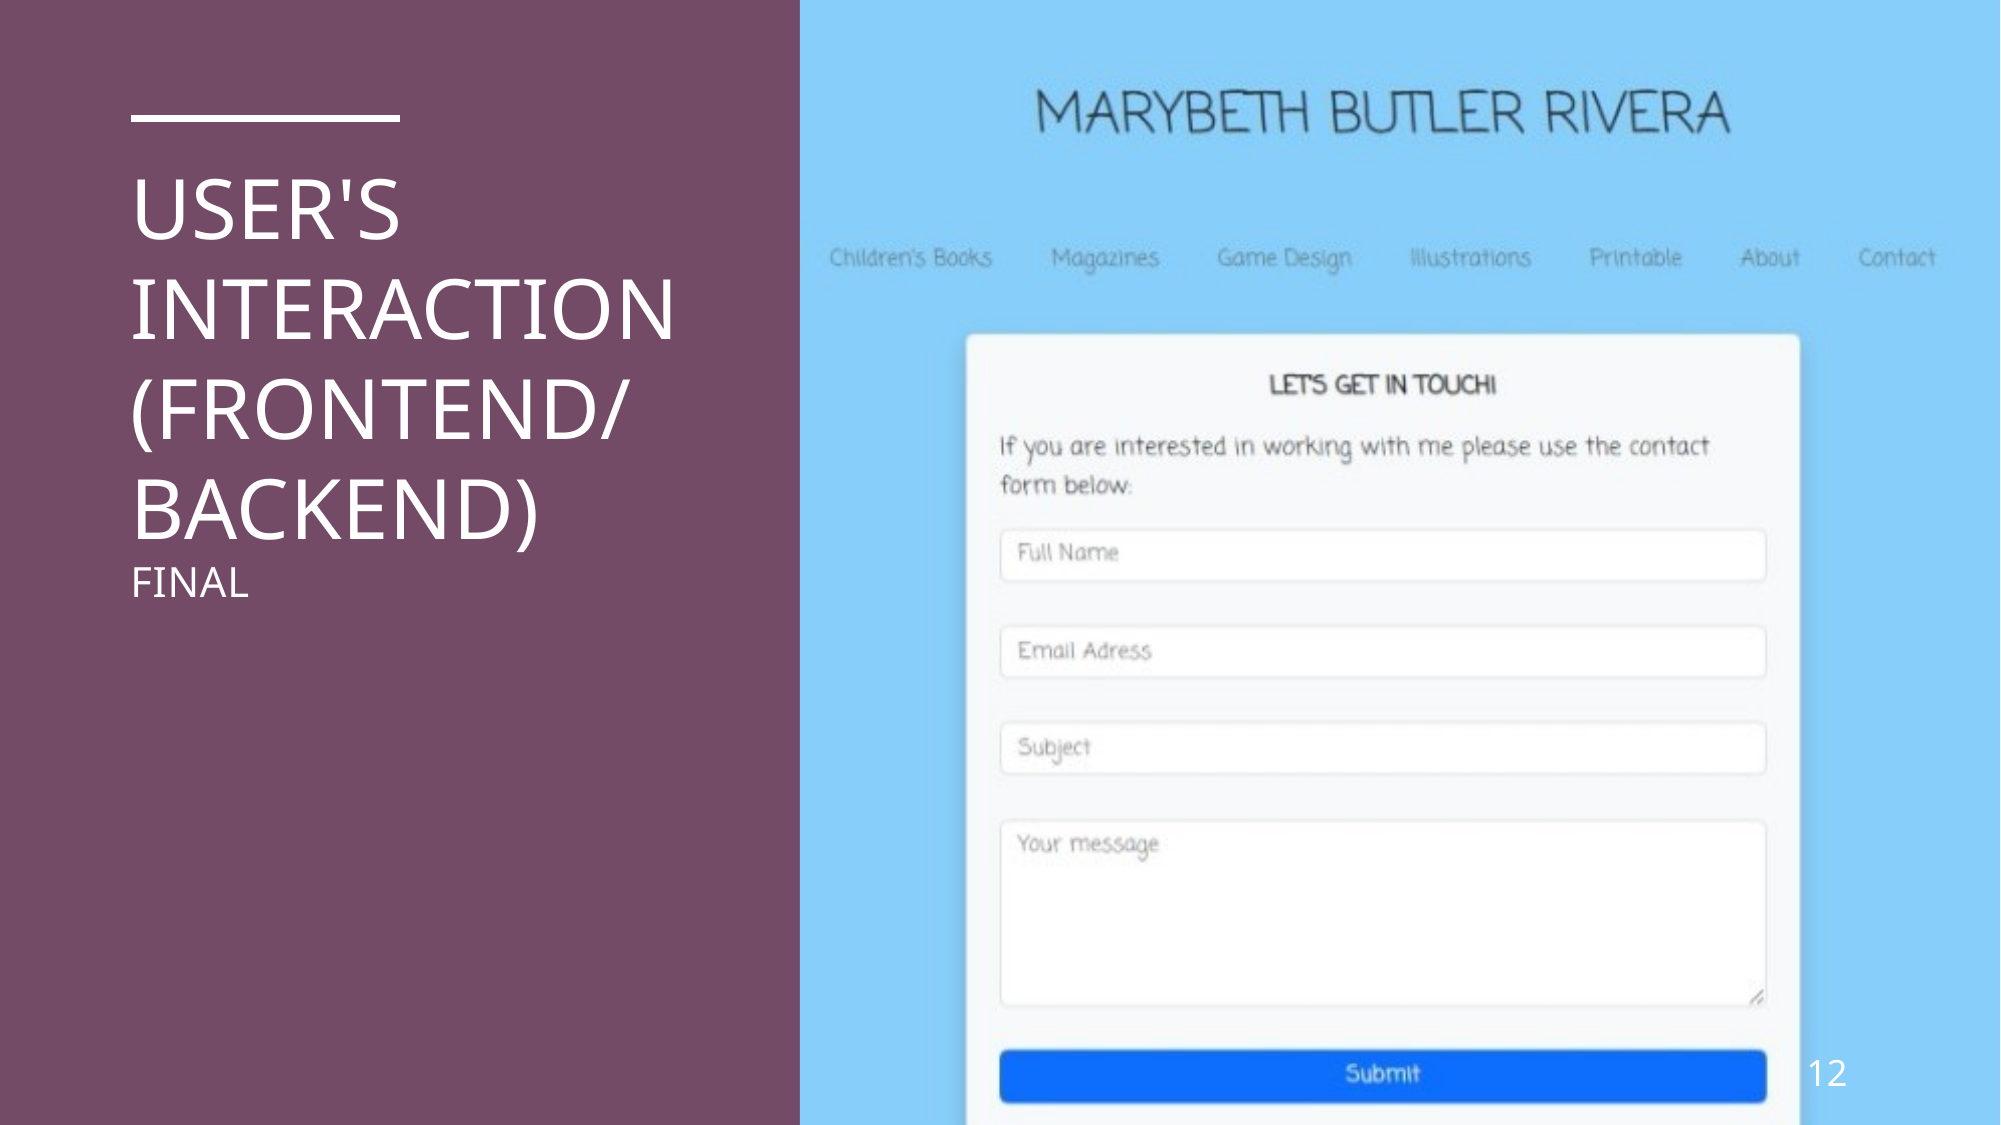

# USER'S Interaction (FRONTEND/ Backend)  final
12